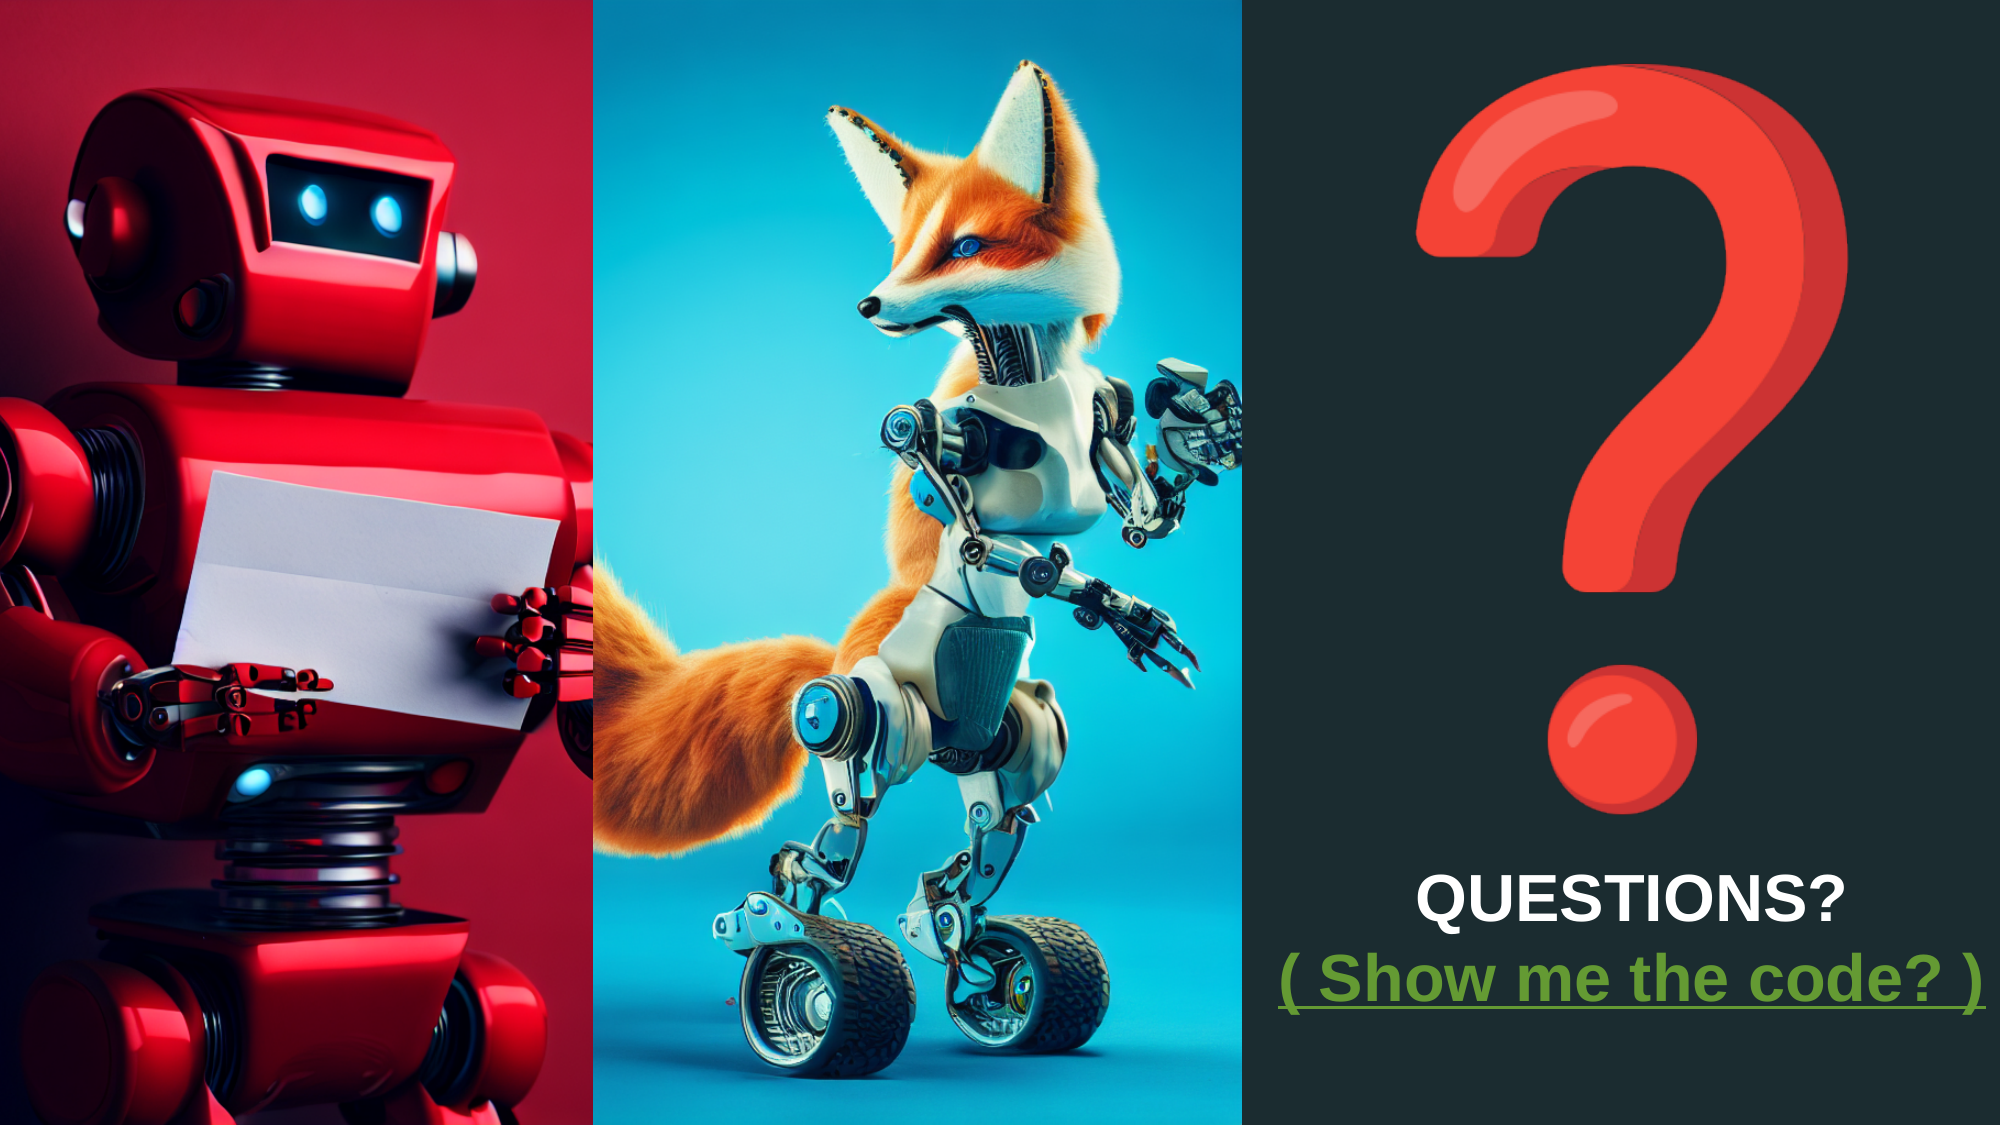

QUESTIONS?
( Show me the code? )